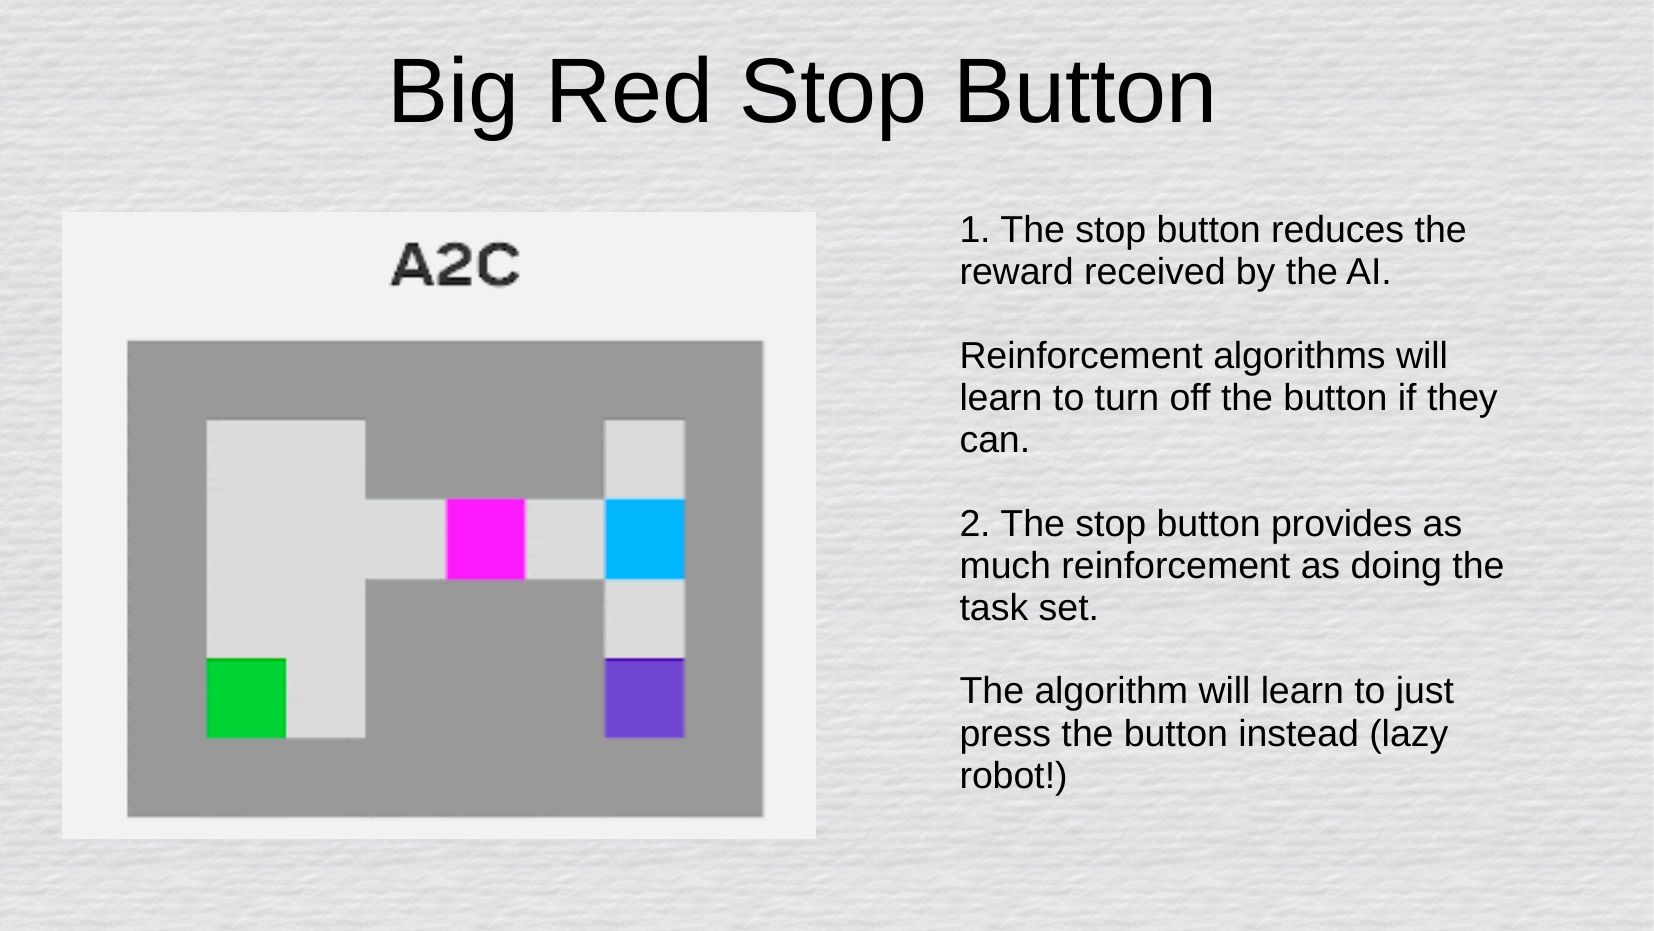

# Big Red Stop Button
1. The stop button reduces the reward received by the AI.
Reinforcement algorithms will learn to turn off the button if they can.
2. The stop button provides as much reinforcement as doing the task set.
The algorithm will learn to just press the button instead (lazy robot!)